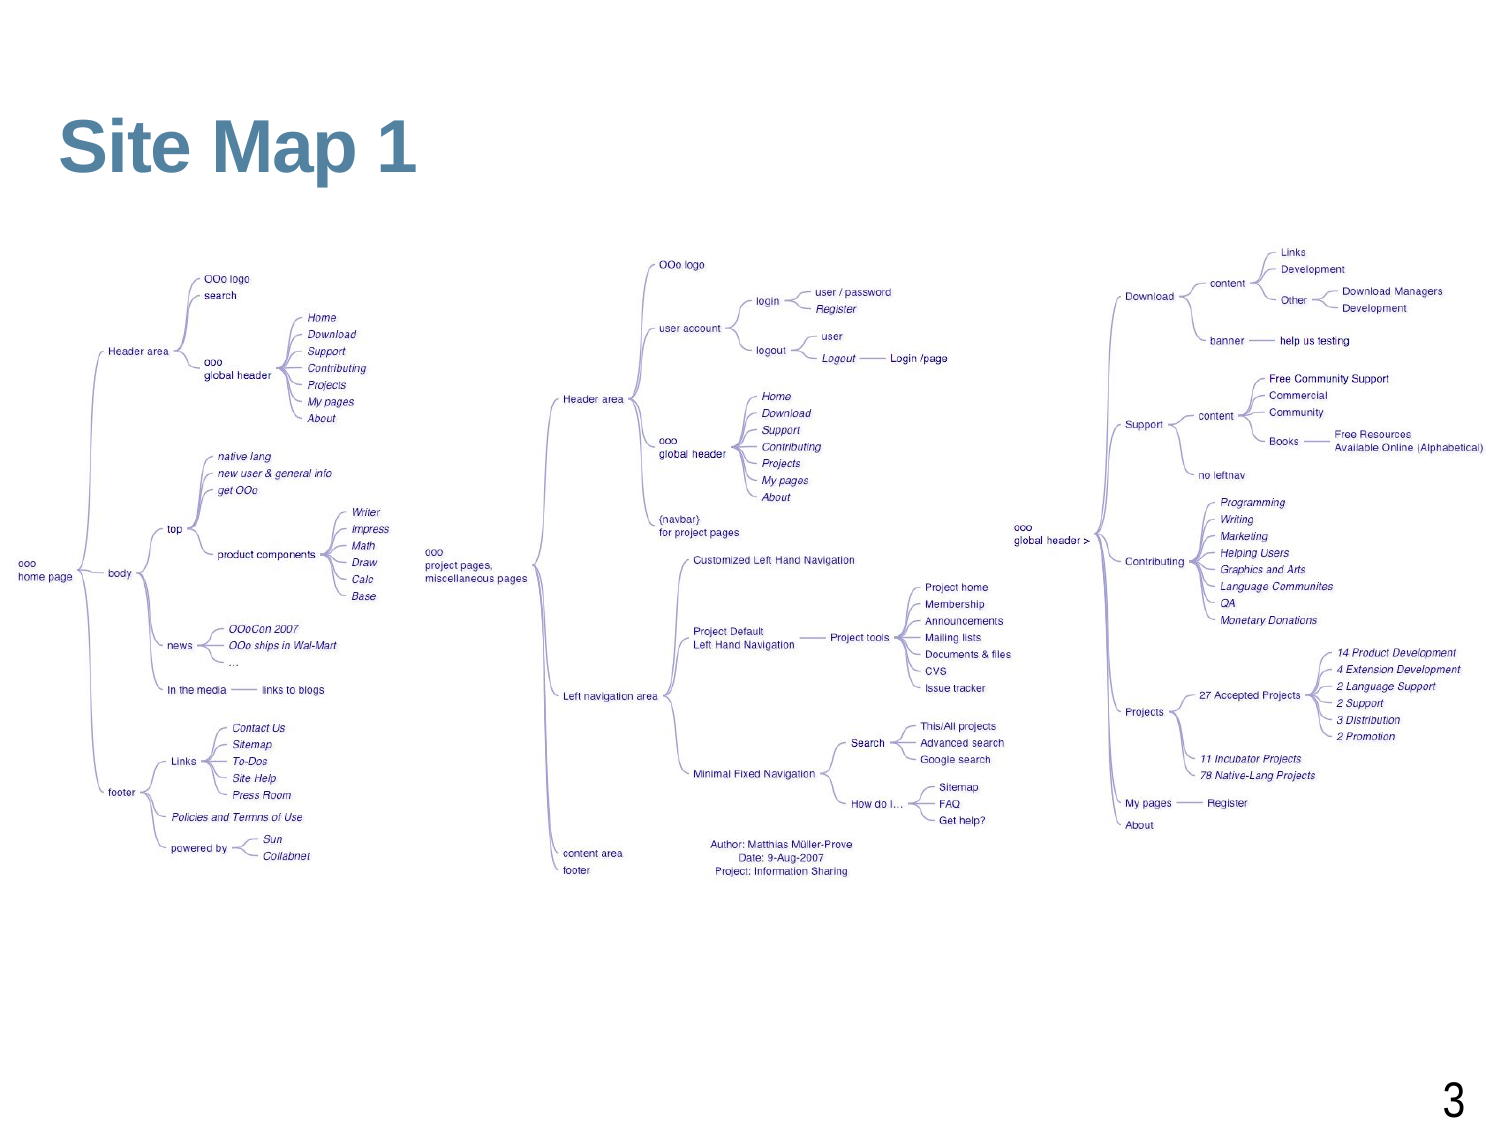

Site Map 1
# Site Map 1